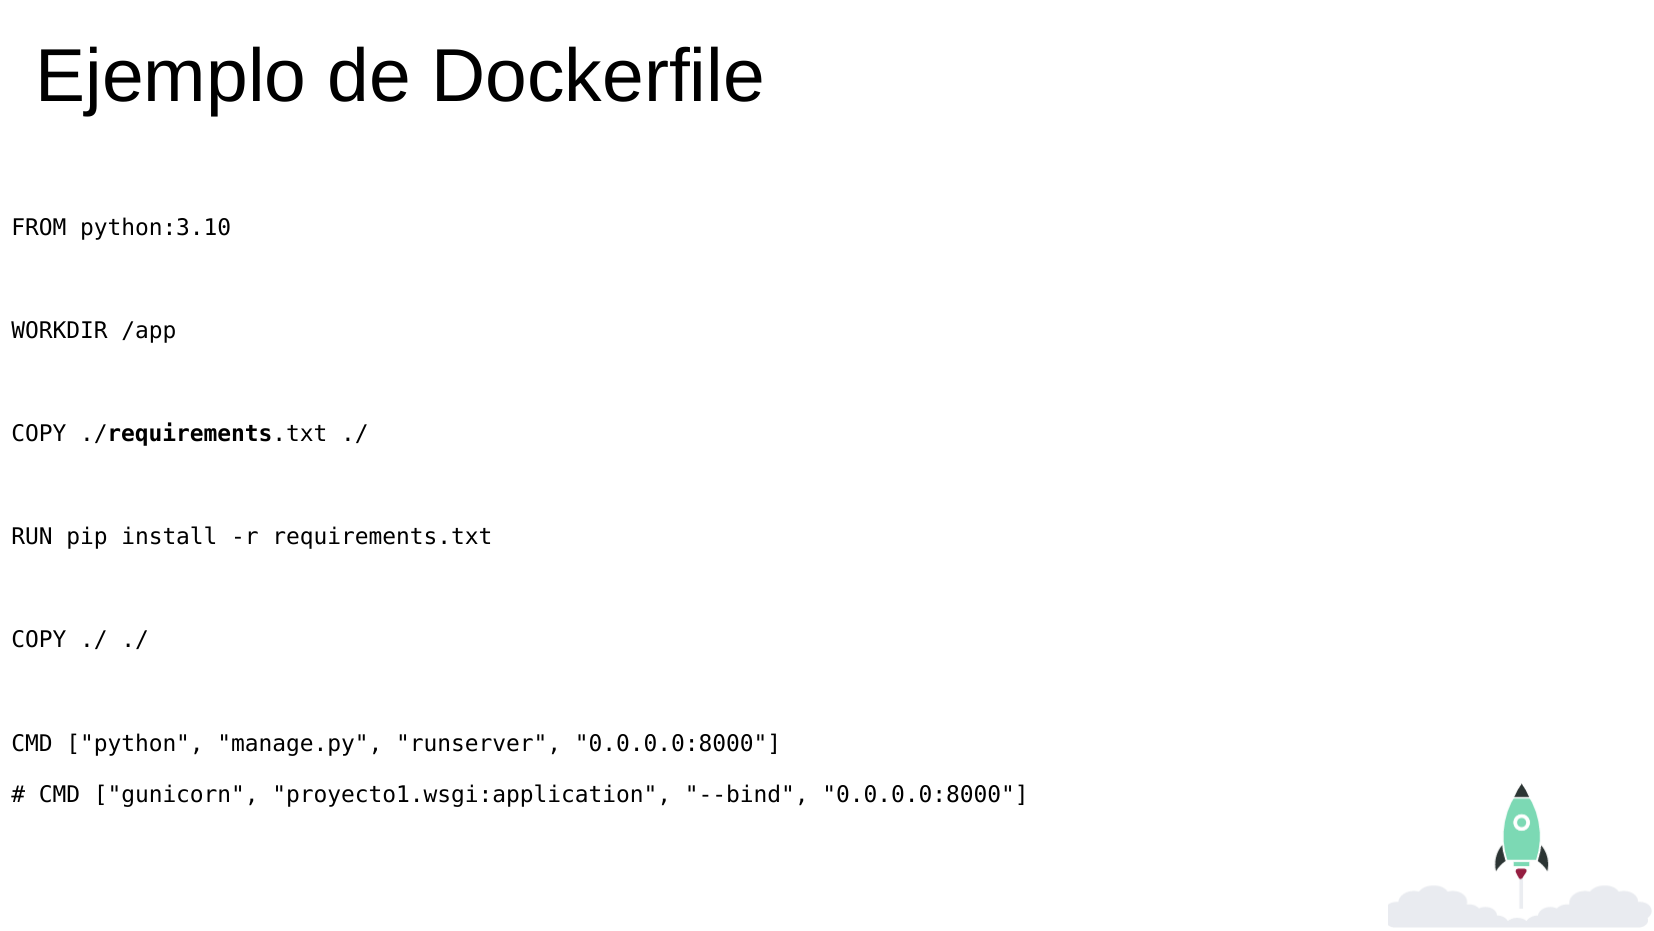

Ejemplo de Dockerfile
FROM python:3.10
WORKDIR /app
COPY ./requirements.txt ./
RUN pip install -r requirements.txt
COPY ./ ./
CMD ["python", "manage.py", "runserver", "0.0.0.0:8000"]
# CMD ["gunicorn", "proyecto1.wsgi:application", "--bind", "0.0.0.0:8000"]